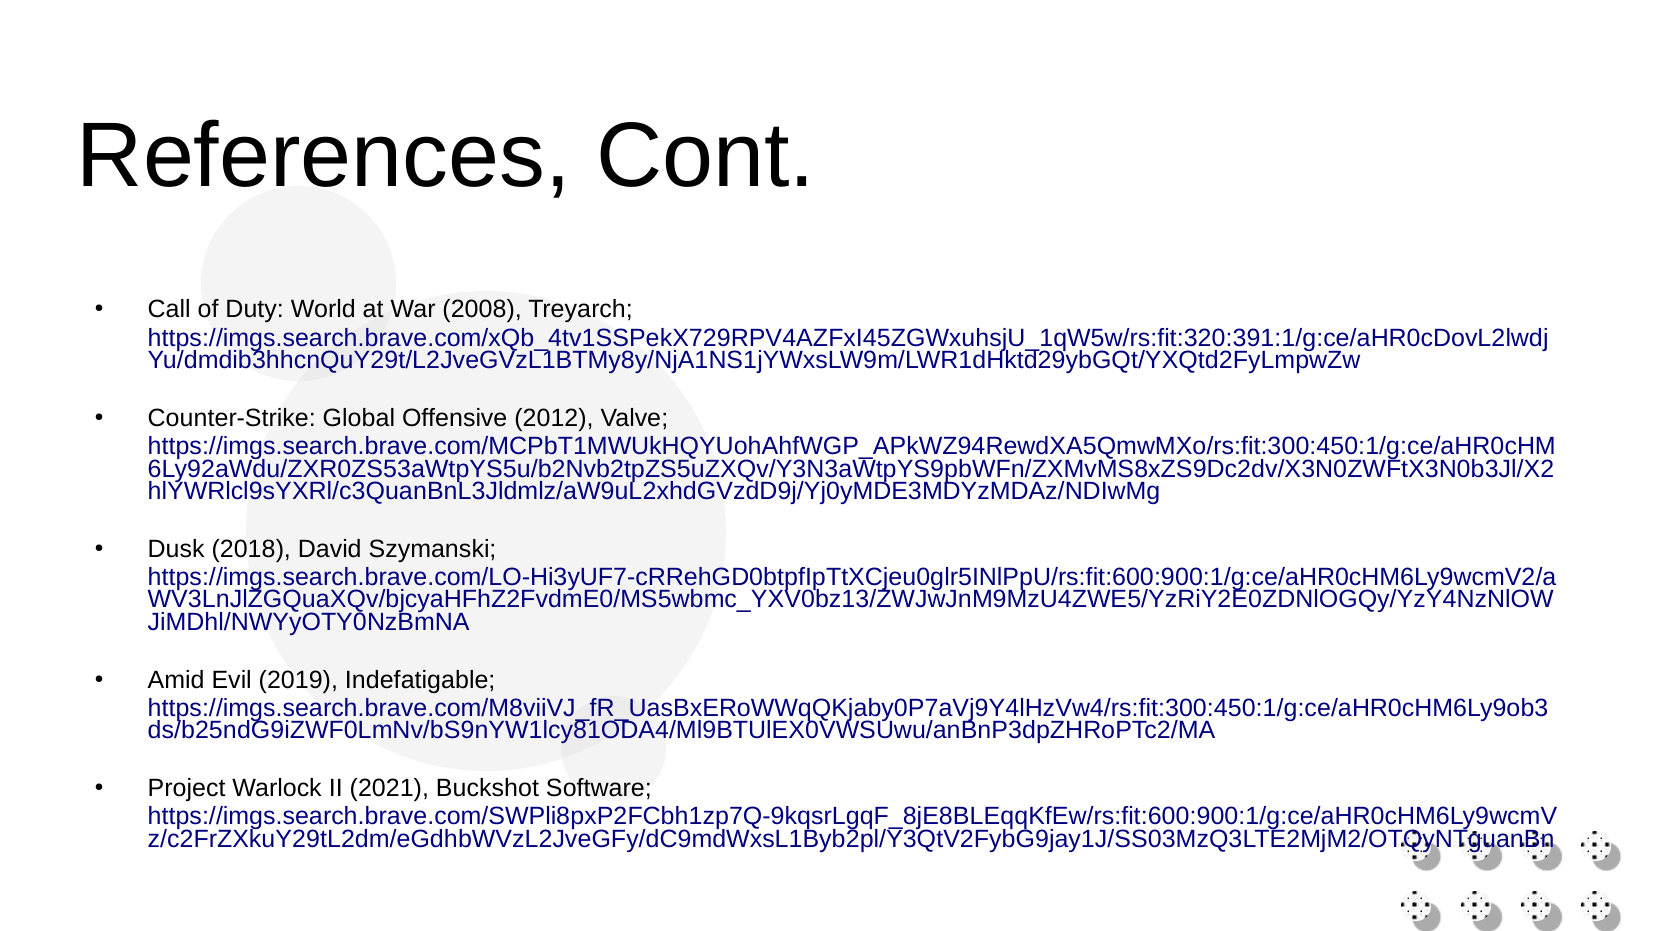

# References, Cont.
Call of Duty: World at War (2008), Treyarch; https://imgs.search.brave.com/xQb_4tv1SSPekX729RPV4AZFxI45ZGWxuhsjU_1qW5w/rs:fit:320:391:1/g:ce/aHR0cDovL2lwdjYu/dmdib3hhcnQuY29t/L2JveGVzL1BTMy8y/NjA1NS1jYWxsLW9m/LWR1dHktd29ybGQt/YXQtd2FyLmpwZw
Counter-Strike: Global Offensive (2012), Valve; https://imgs.search.brave.com/MCPbT1MWUkHQYUohAhfWGP_APkWZ94RewdXA5QmwMXo/rs:fit:300:450:1/g:ce/aHR0cHM6Ly92aWdu/ZXR0ZS53aWtpYS5u/b2Nvb2tpZS5uZXQv/Y3N3aWtpYS9pbWFn/ZXMvMS8xZS9Dc2dv/X3N0ZWFtX3N0b3Jl/X2hlYWRlcl9sYXRl/c3QuanBnL3Jldmlz/aW9uL2xhdGVzdD9j/Yj0yMDE3MDYzMDAz/NDIwMg
Dusk (2018), David Szymanski; https://imgs.search.brave.com/LO-Hi3yUF7-cRRehGD0btpfIpTtXCjeu0glr5INlPpU/rs:fit:600:900:1/g:ce/aHR0cHM6Ly9wcmV2/aWV3LnJlZGQuaXQv/bjcyaHFhZ2FvdmE0/MS5wbmc_YXV0bz13/ZWJwJnM9MzU4ZWE5/YzRiY2E0ZDNlOGQy/YzY4NzNlOWJiMDhl/NWYyOTY0NzBmNA
Amid Evil (2019), Indefatigable; https://imgs.search.brave.com/M8viiVJ_fR_UasBxERoWWqQKjaby0P7aVj9Y4lHzVw4/rs:fit:300:450:1/g:ce/aHR0cHM6Ly9ob3ds/b25ndG9iZWF0LmNv/bS9nYW1lcy81ODA4/Ml9BTUlEX0VWSUwu/anBnP3dpZHRoPTc2/MA
Project Warlock II (2021), Buckshot Software; https://imgs.search.brave.com/SWPli8pxP2FCbh1zp7Q-9kqsrLgqF_8jE8BLEqqKfEw/rs:fit:600:900:1/g:ce/aHR0cHM6Ly9wcmVz/c2FrZXkuY29tL2dm/eGdhbWVzL2JveGFy/dC9mdWxsL1Byb2pl/Y3QtV2FybG9jay1J/SS03MzQ3LTE2MjM2/OTQyNTguanBn